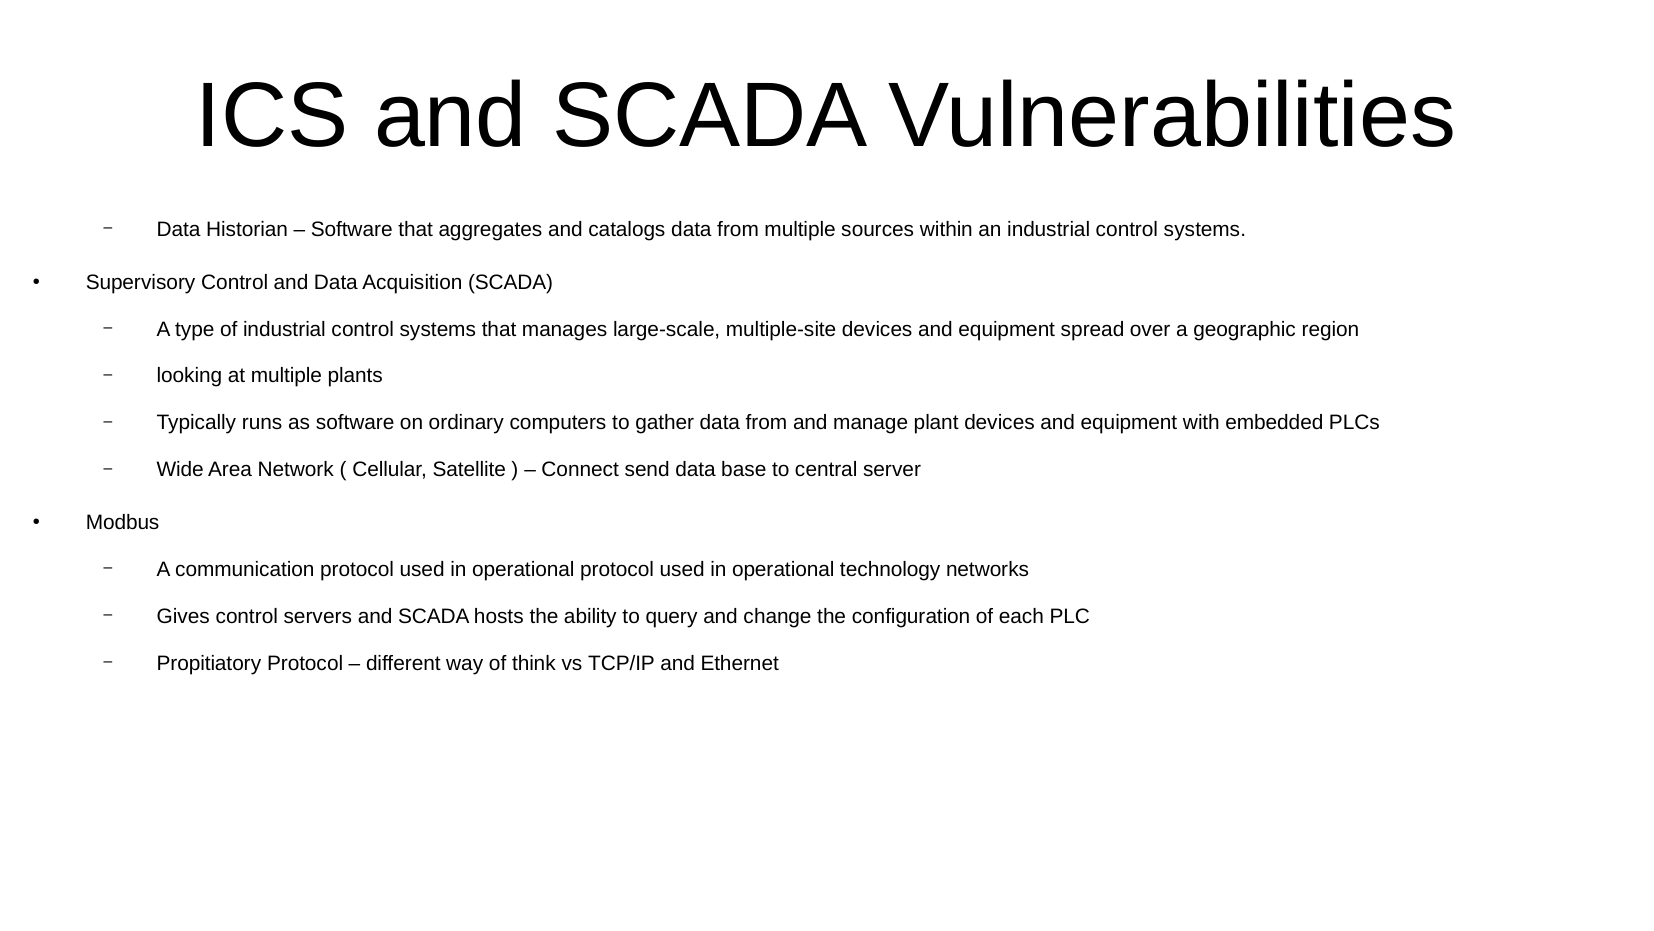

# ICS and SCADA Vulnerabilities
Data Historian – Software that aggregates and catalogs data from multiple sources within an industrial control systems.
Supervisory Control and Data Acquisition (SCADA)
A type of industrial control systems that manages large-scale, multiple-site devices and equipment spread over a geographic region
looking at multiple plants
Typically runs as software on ordinary computers to gather data from and manage plant devices and equipment with embedded PLCs
Wide Area Network ( Cellular, Satellite ) – Connect send data base to central server
Modbus
A communication protocol used in operational protocol used in operational technology networks
Gives control servers and SCADA hosts the ability to query and change the configuration of each PLC
Propitiatory Protocol – different way of think vs TCP/IP and Ethernet